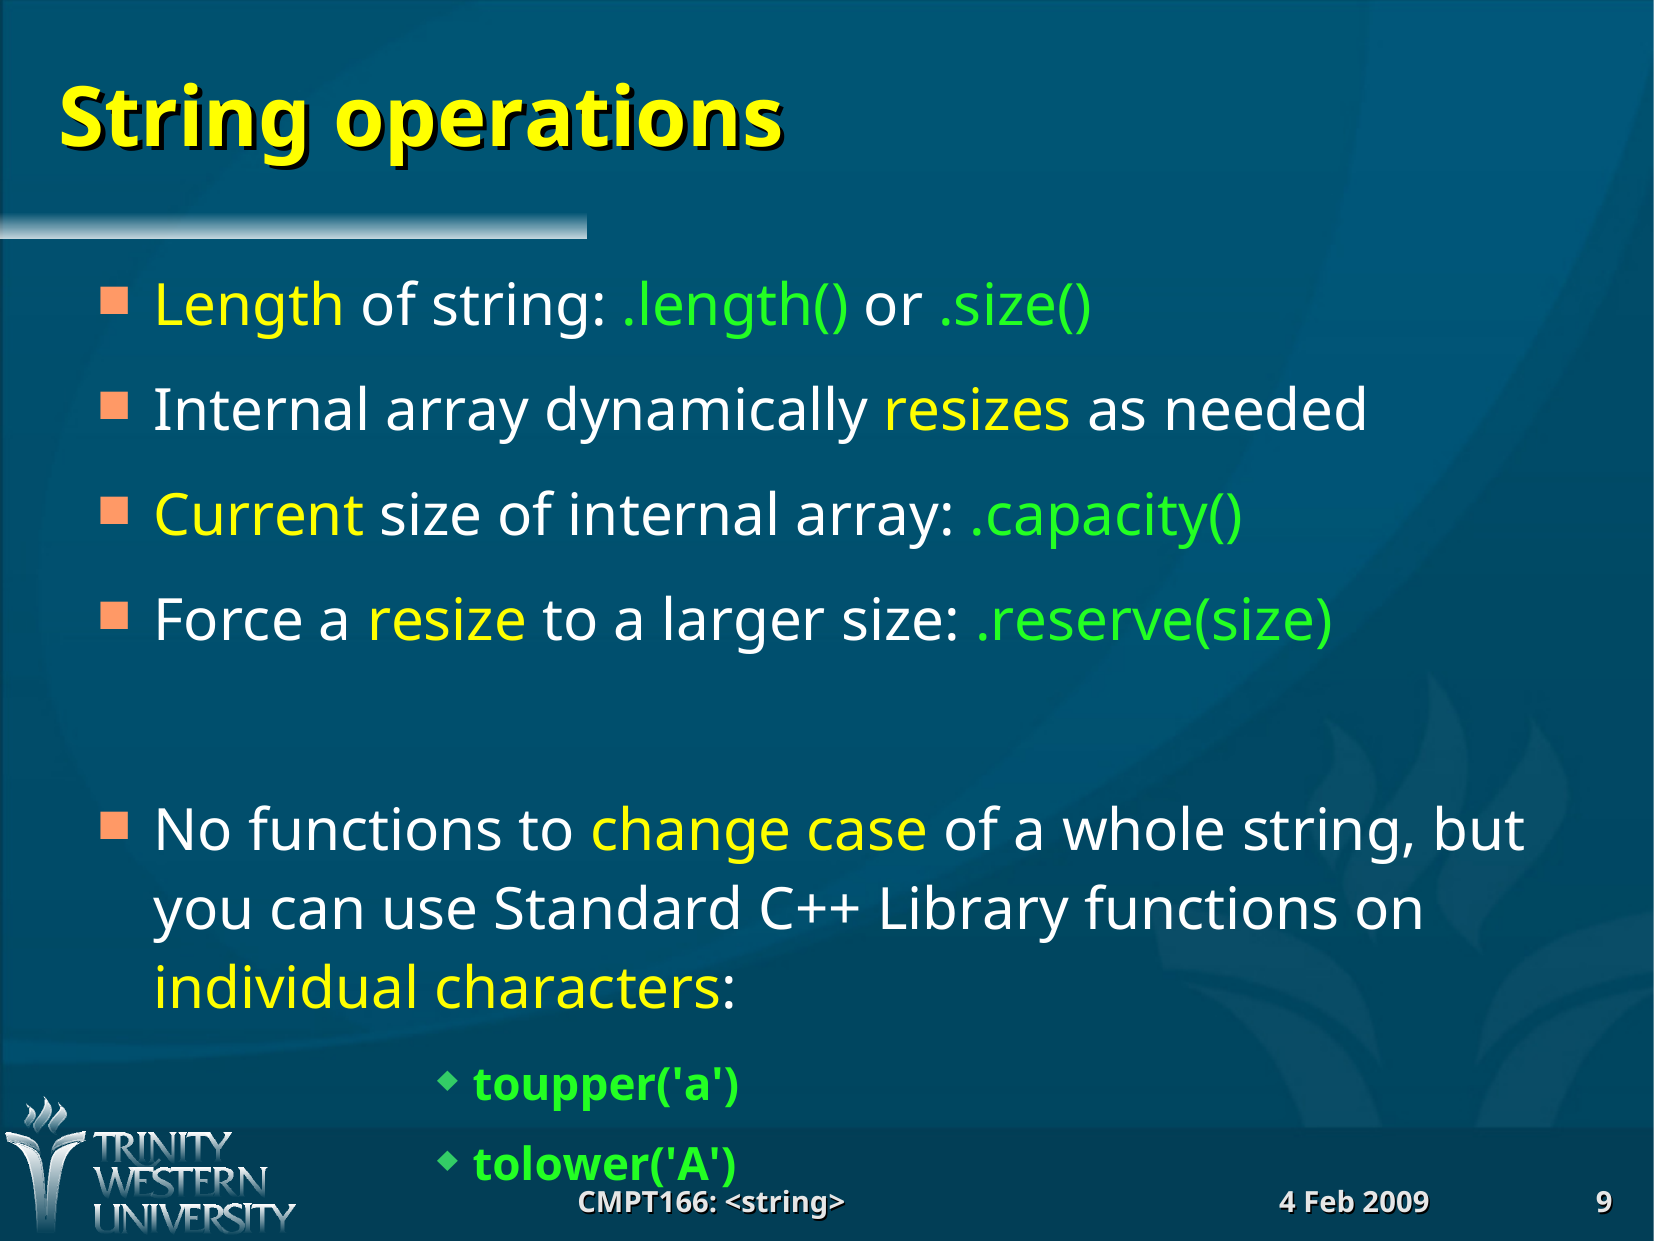

# String operations
Length of string: .length() or .size()
Internal array dynamically resizes as needed
Current size of internal array: .capacity()
Force a resize to a larger size: .reserve(size)
No functions to change case of a whole string, but you can use Standard C++ Library functions on individual characters:
toupper('a')
tolower('A')
CMPT166: <string>
4 Feb 2009
9